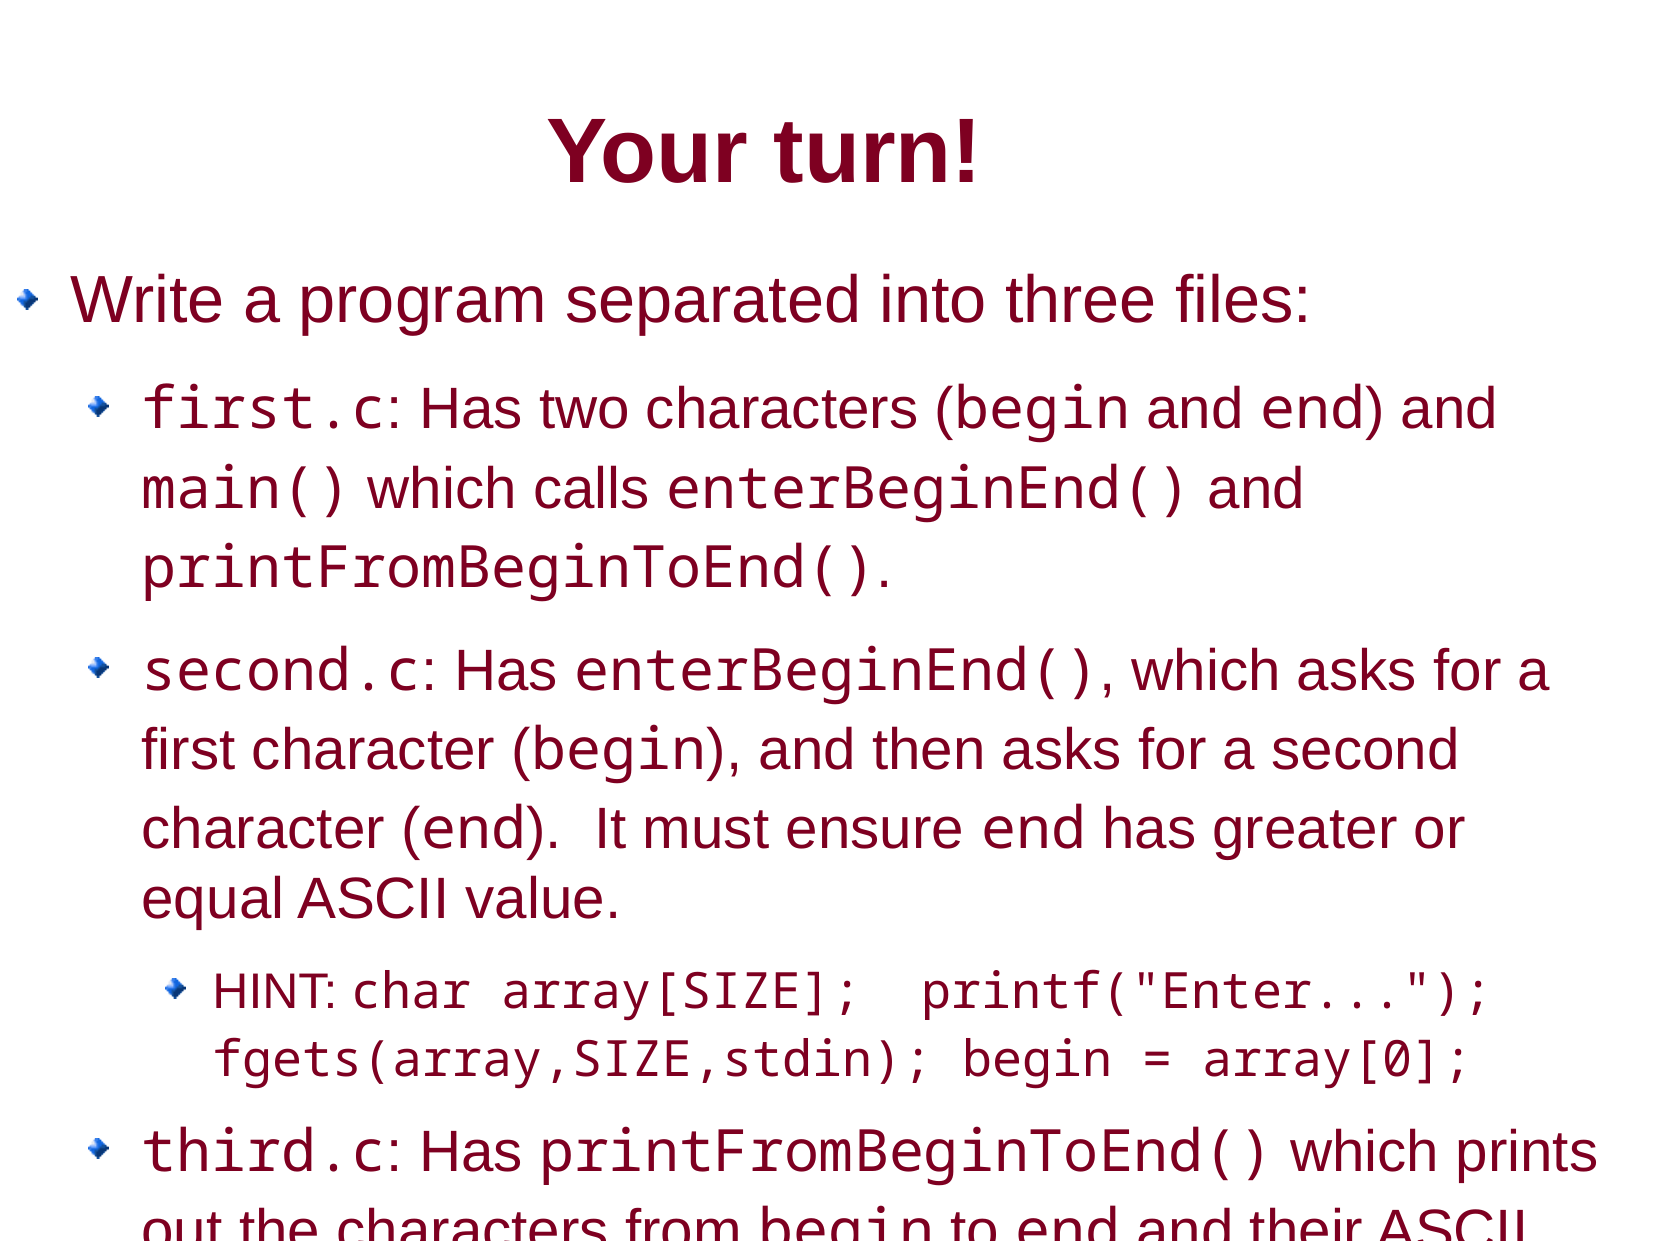

# Your turn!
Write a program separated into three files:
first.c: Has two characters (begin and end) and main() which calls enterBeginEnd() and printFromBeginToEnd().
second.c: Has enterBeginEnd(), which asks for a first character (begin), and then asks for a second character (end). It must ensure end has greater or equal ASCII value.
HINT: char array[SIZE]; printf("Enter..."); fgets(array,SIZE,stdin); begin = array[0];
third.c: Has printFromBeginToEnd() which prints out the characters from begin to end and their ASCII values in decimal. (Use a simple for-loop)